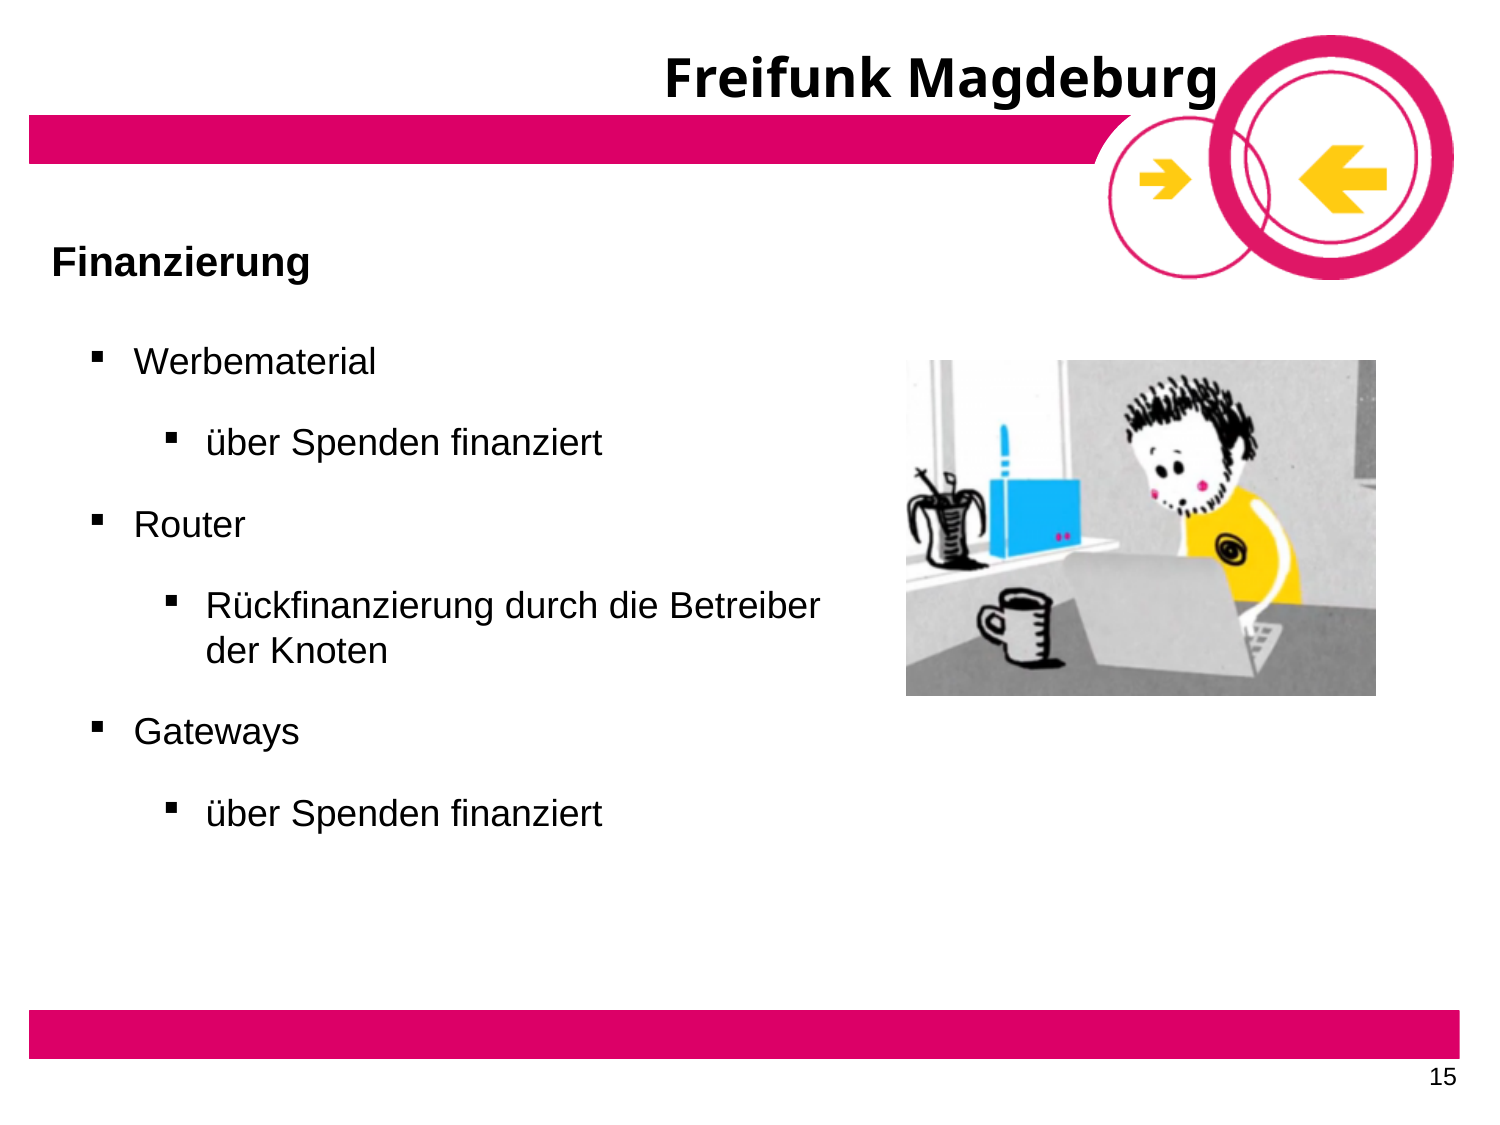

Finanzierung
Werbematerial
über Spenden finanziert
Router
Rückfinanzierung durch die Betreiber
der Knoten
Gateways
über Spenden finanziert
15